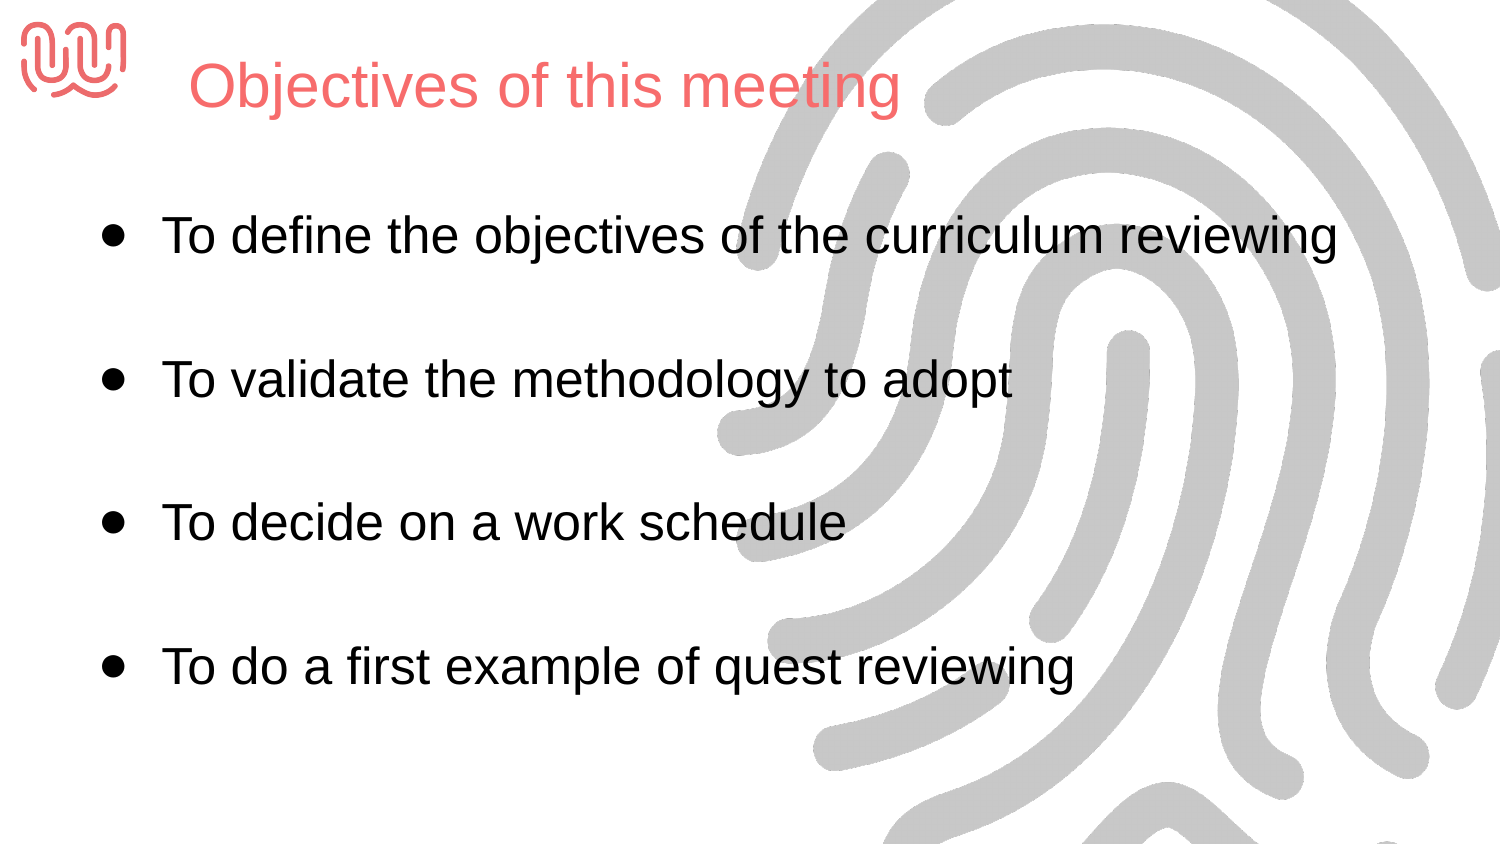

# Objectives of this meeting
To define the objectives of the curriculum reviewing
To validate the methodology to adopt
To decide on a work schedule
To do a first example of quest reviewing